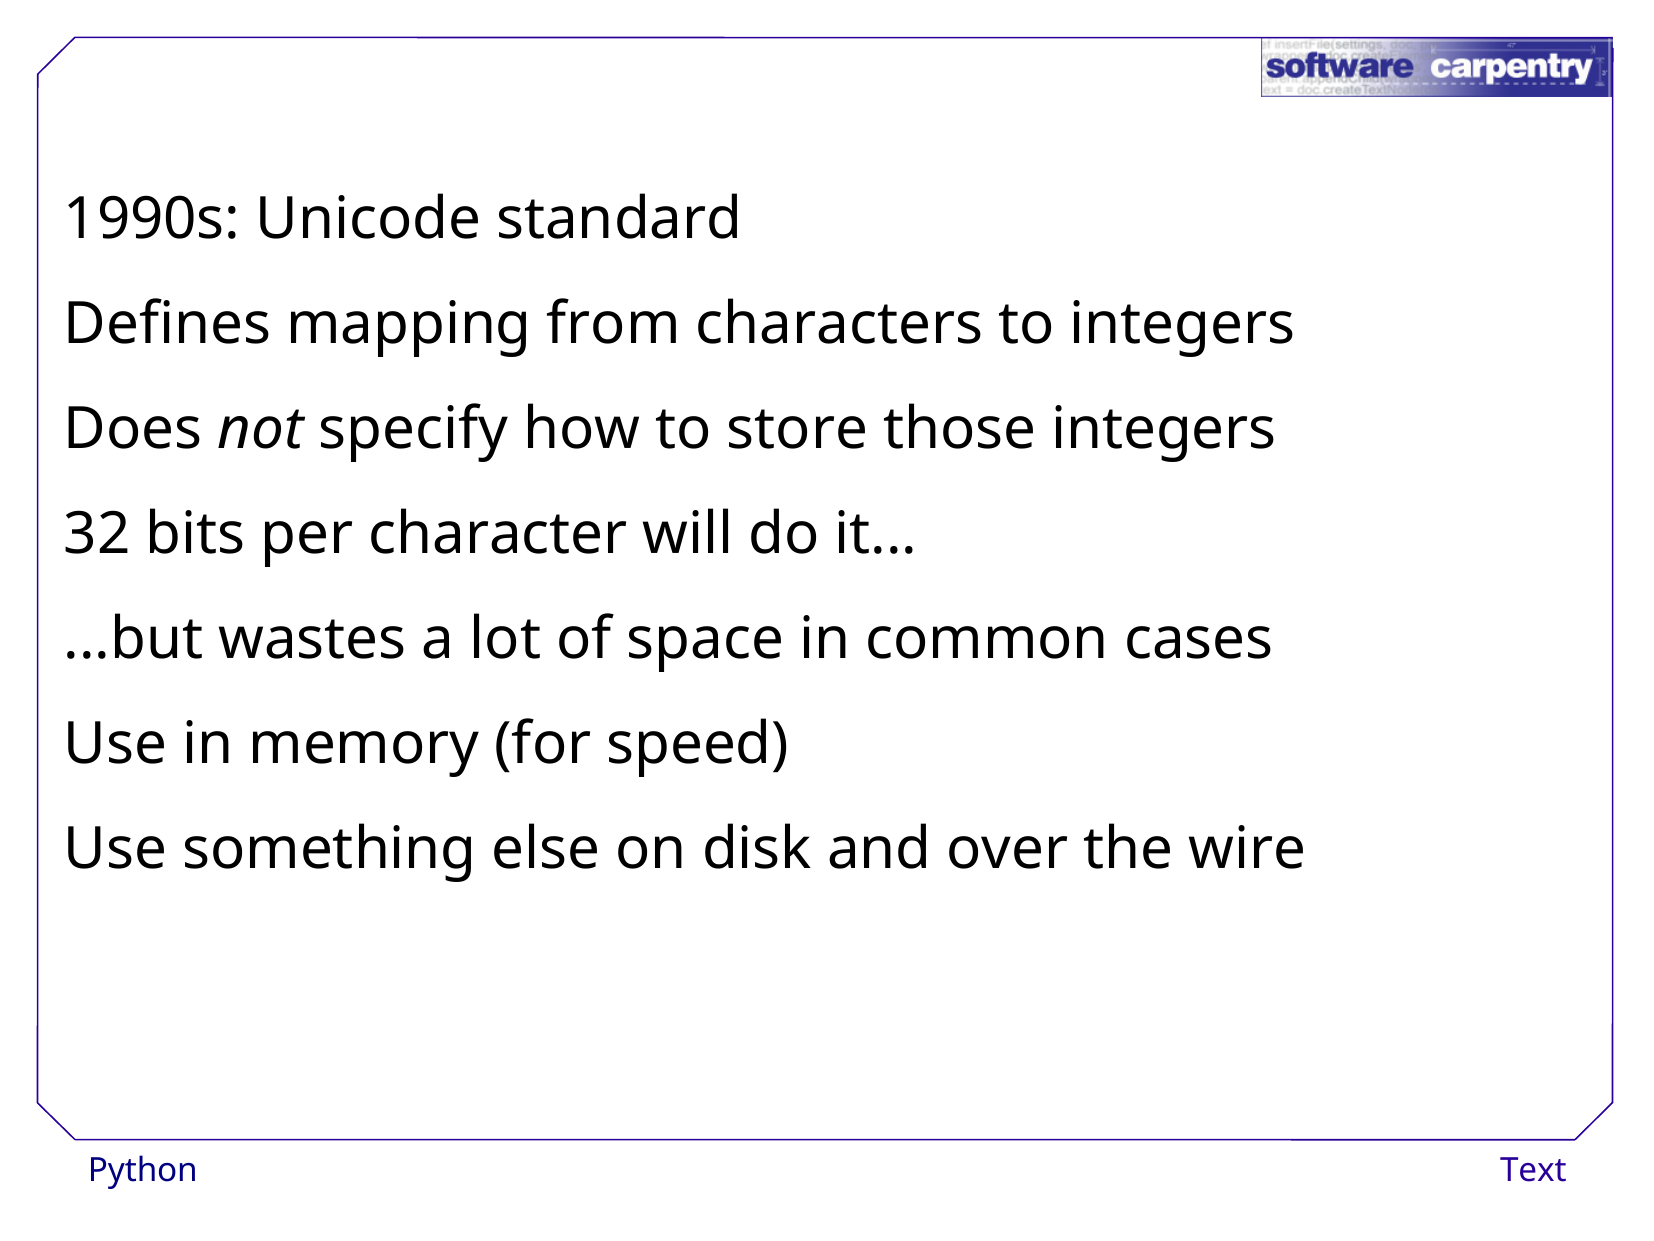

1990s: Unicode standard
Defines mapping from characters to integers
Does not specify how to store those integers
32 bits per character will do it...
...but wastes a lot of space in common cases
Use in memory (for speed)
Use something else on disk and over the wire